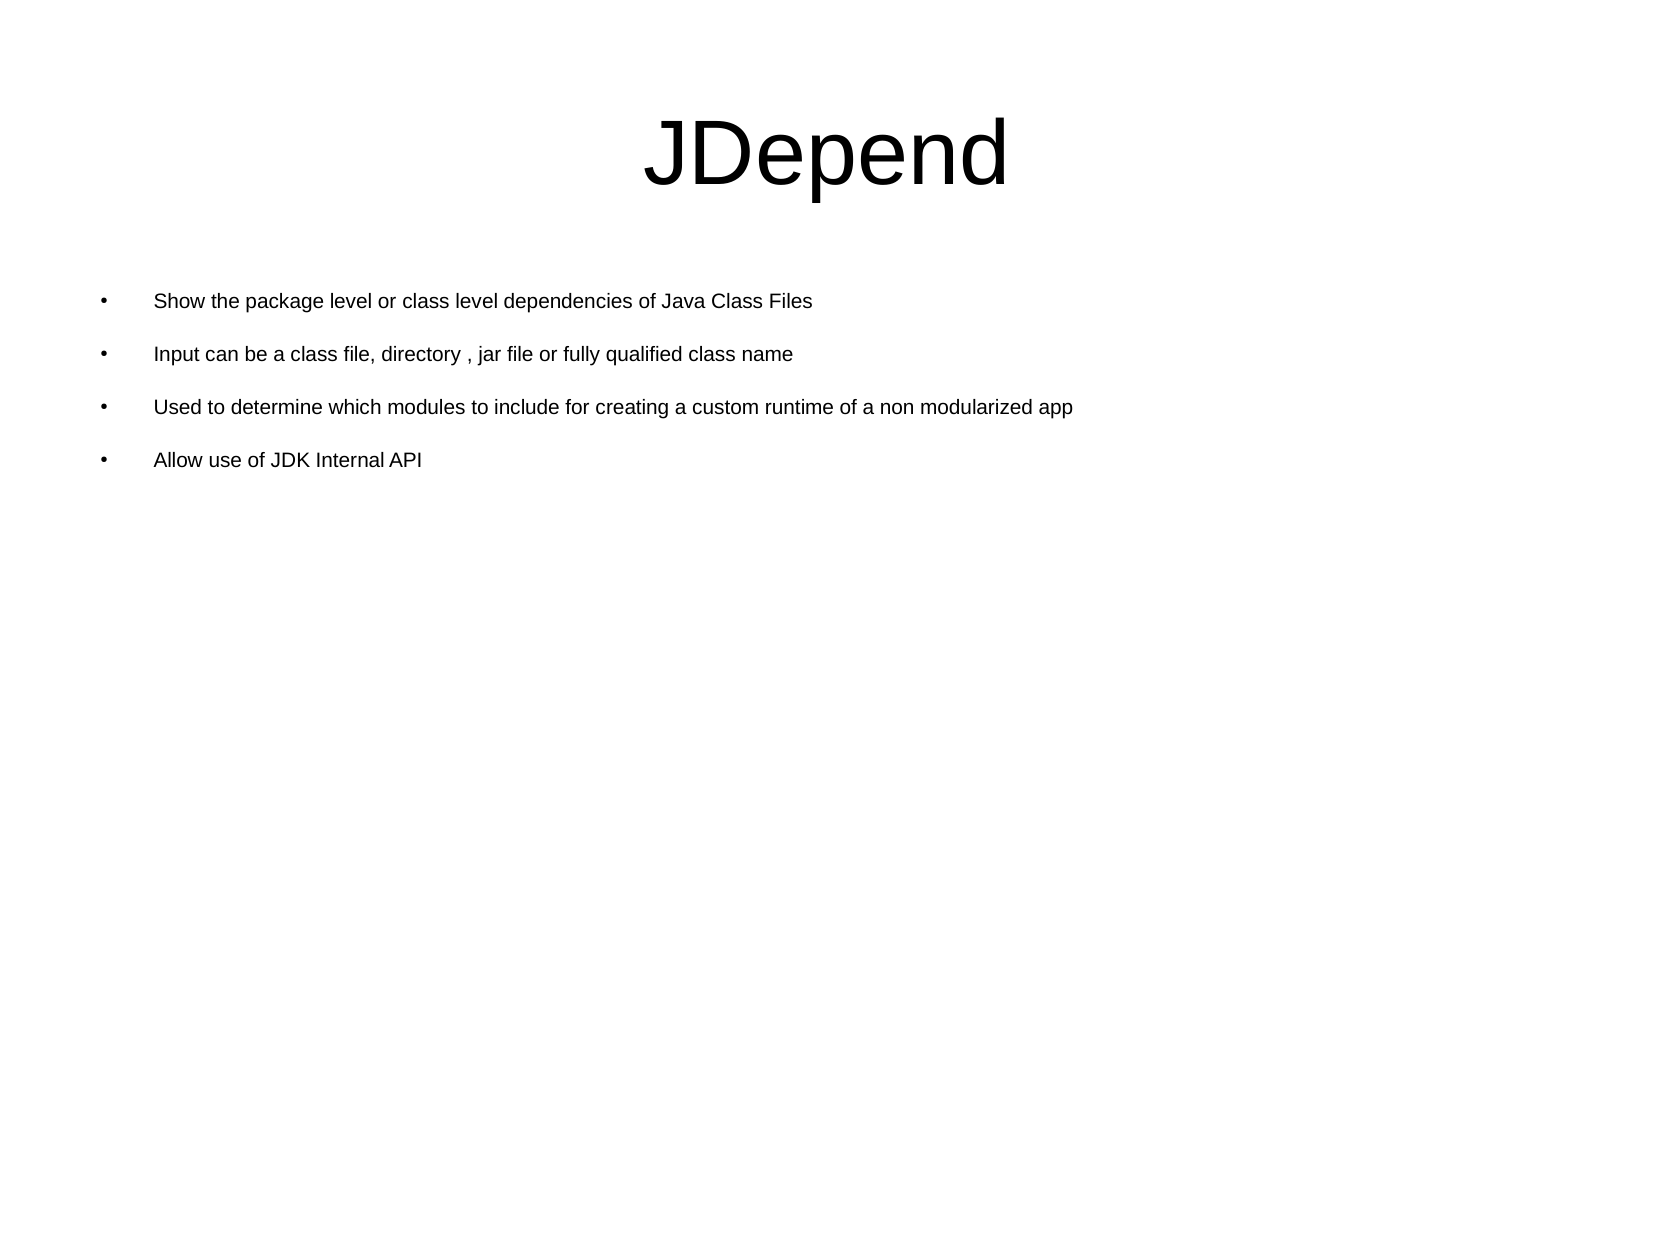

# JDepend
Show the package level or class level dependencies of Java Class Files
Input can be a class file, directory , jar file or fully qualified class name
Used to determine which modules to include for creating a custom runtime of a non modularized app
Allow use of JDK Internal API